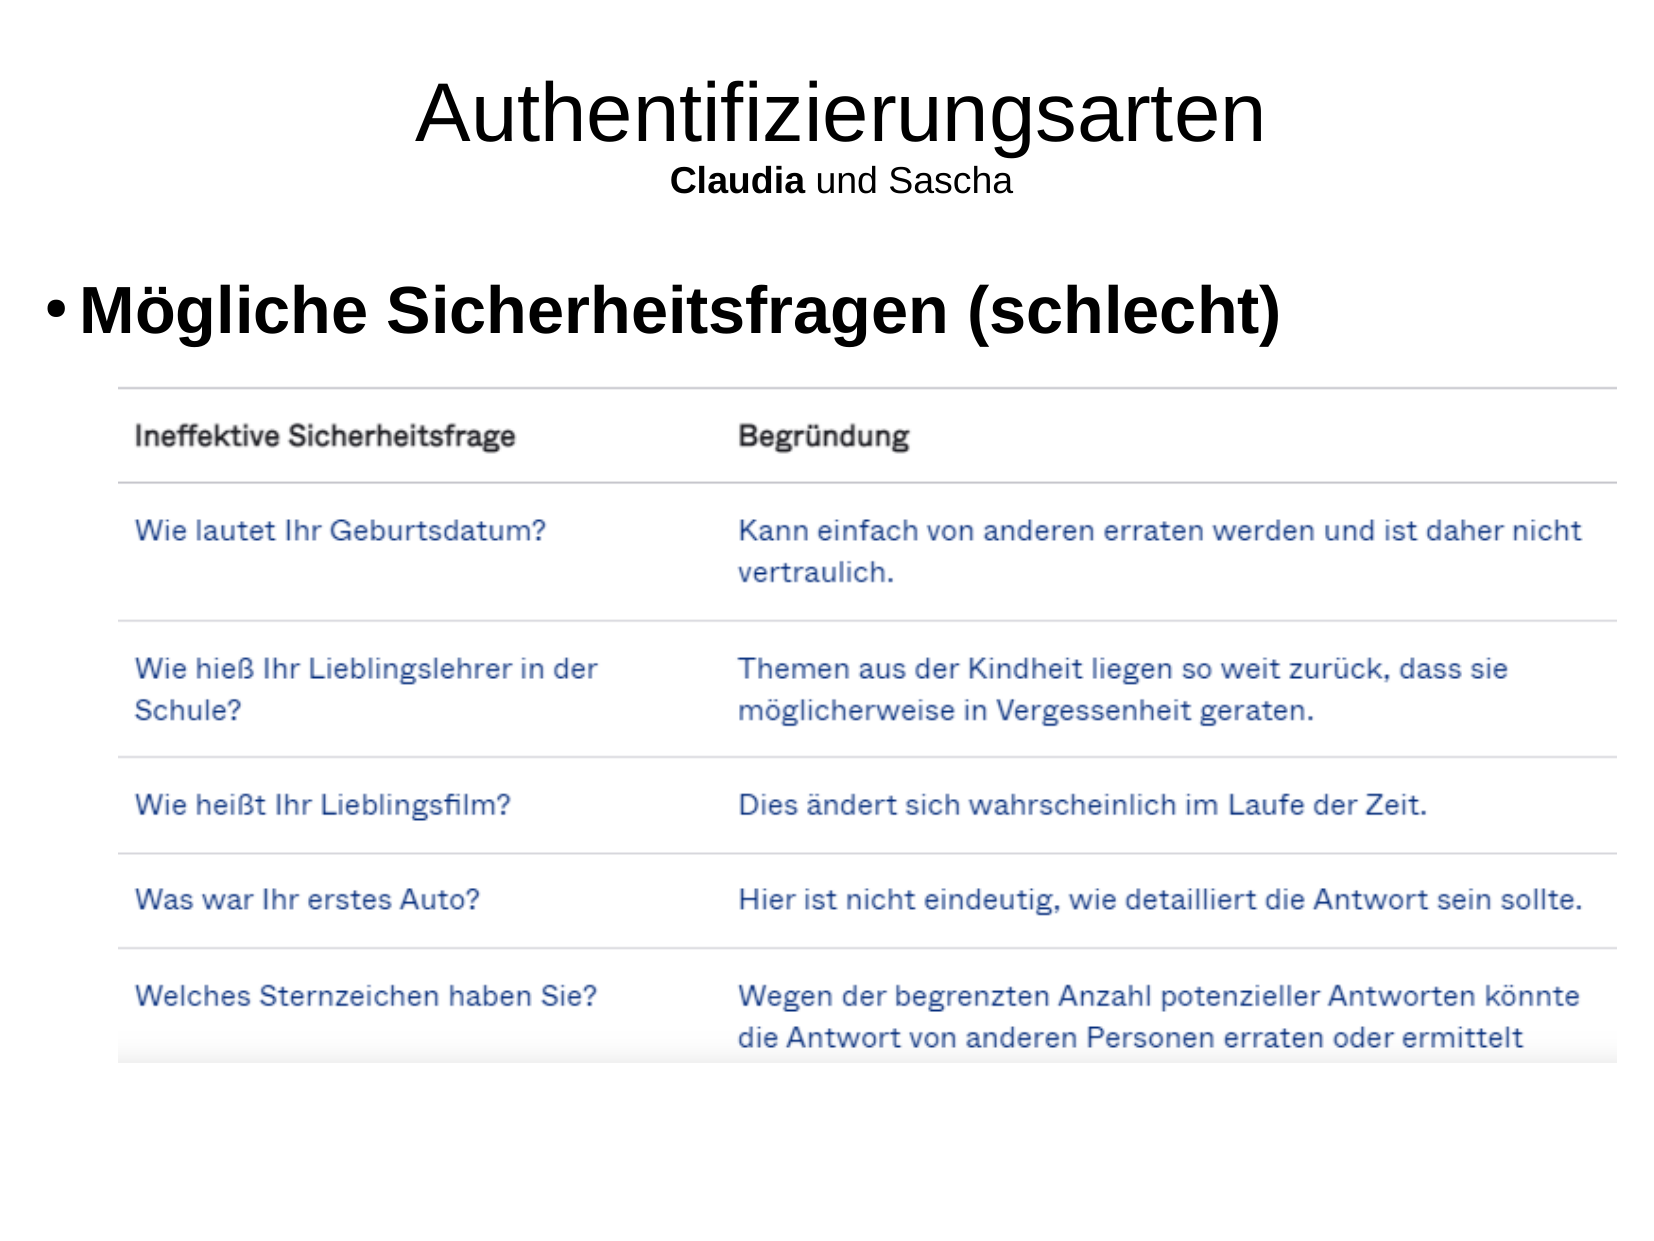

Authentifizierungsarten
Claudia und Sascha
Mögliche Sicherheitsfragen (schlecht)